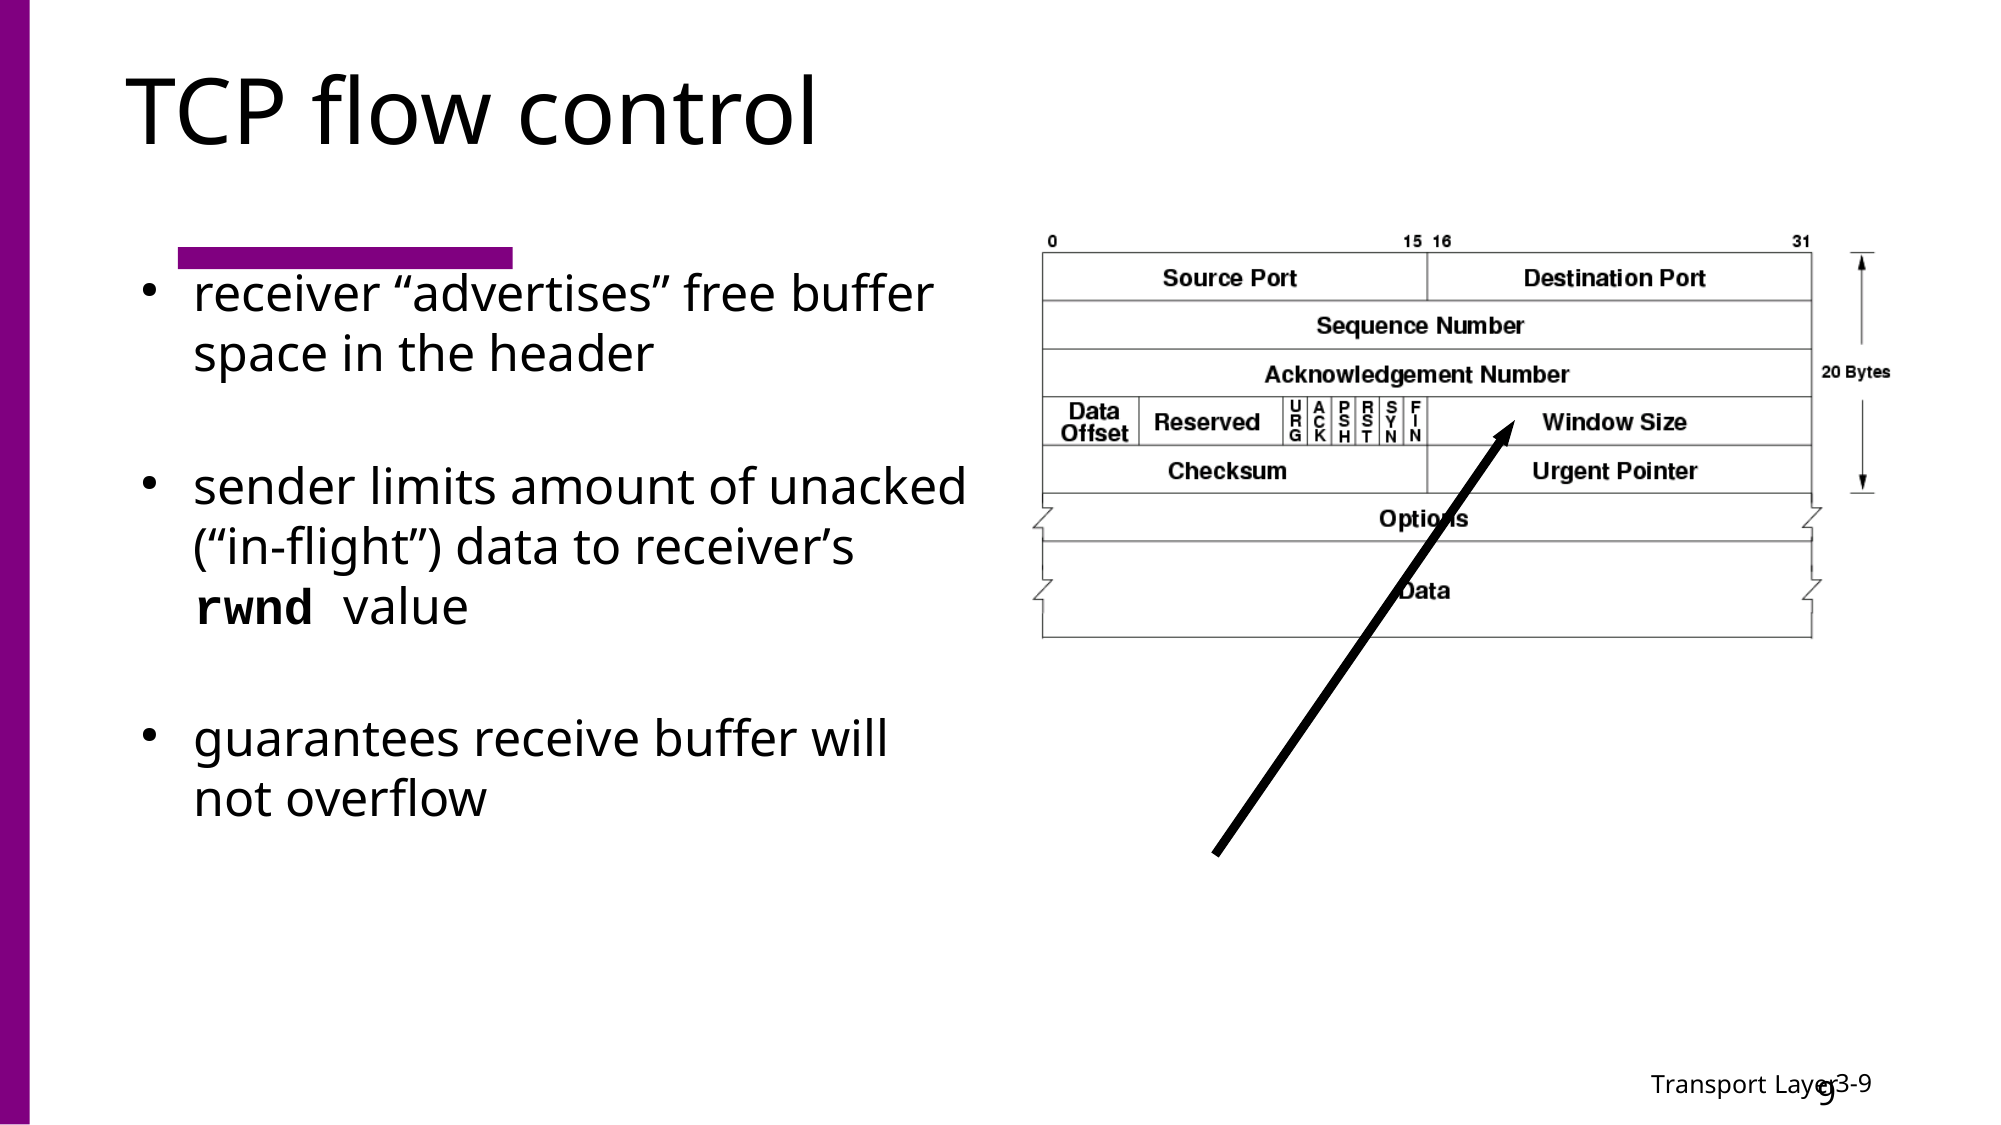

# TCP flow control
receiver “advertises” free buffer space in the header
sender limits amount of unacked (“in-flight”) data to receiver’s rwnd value
guarantees receive buffer will not overflow
Transport Layer